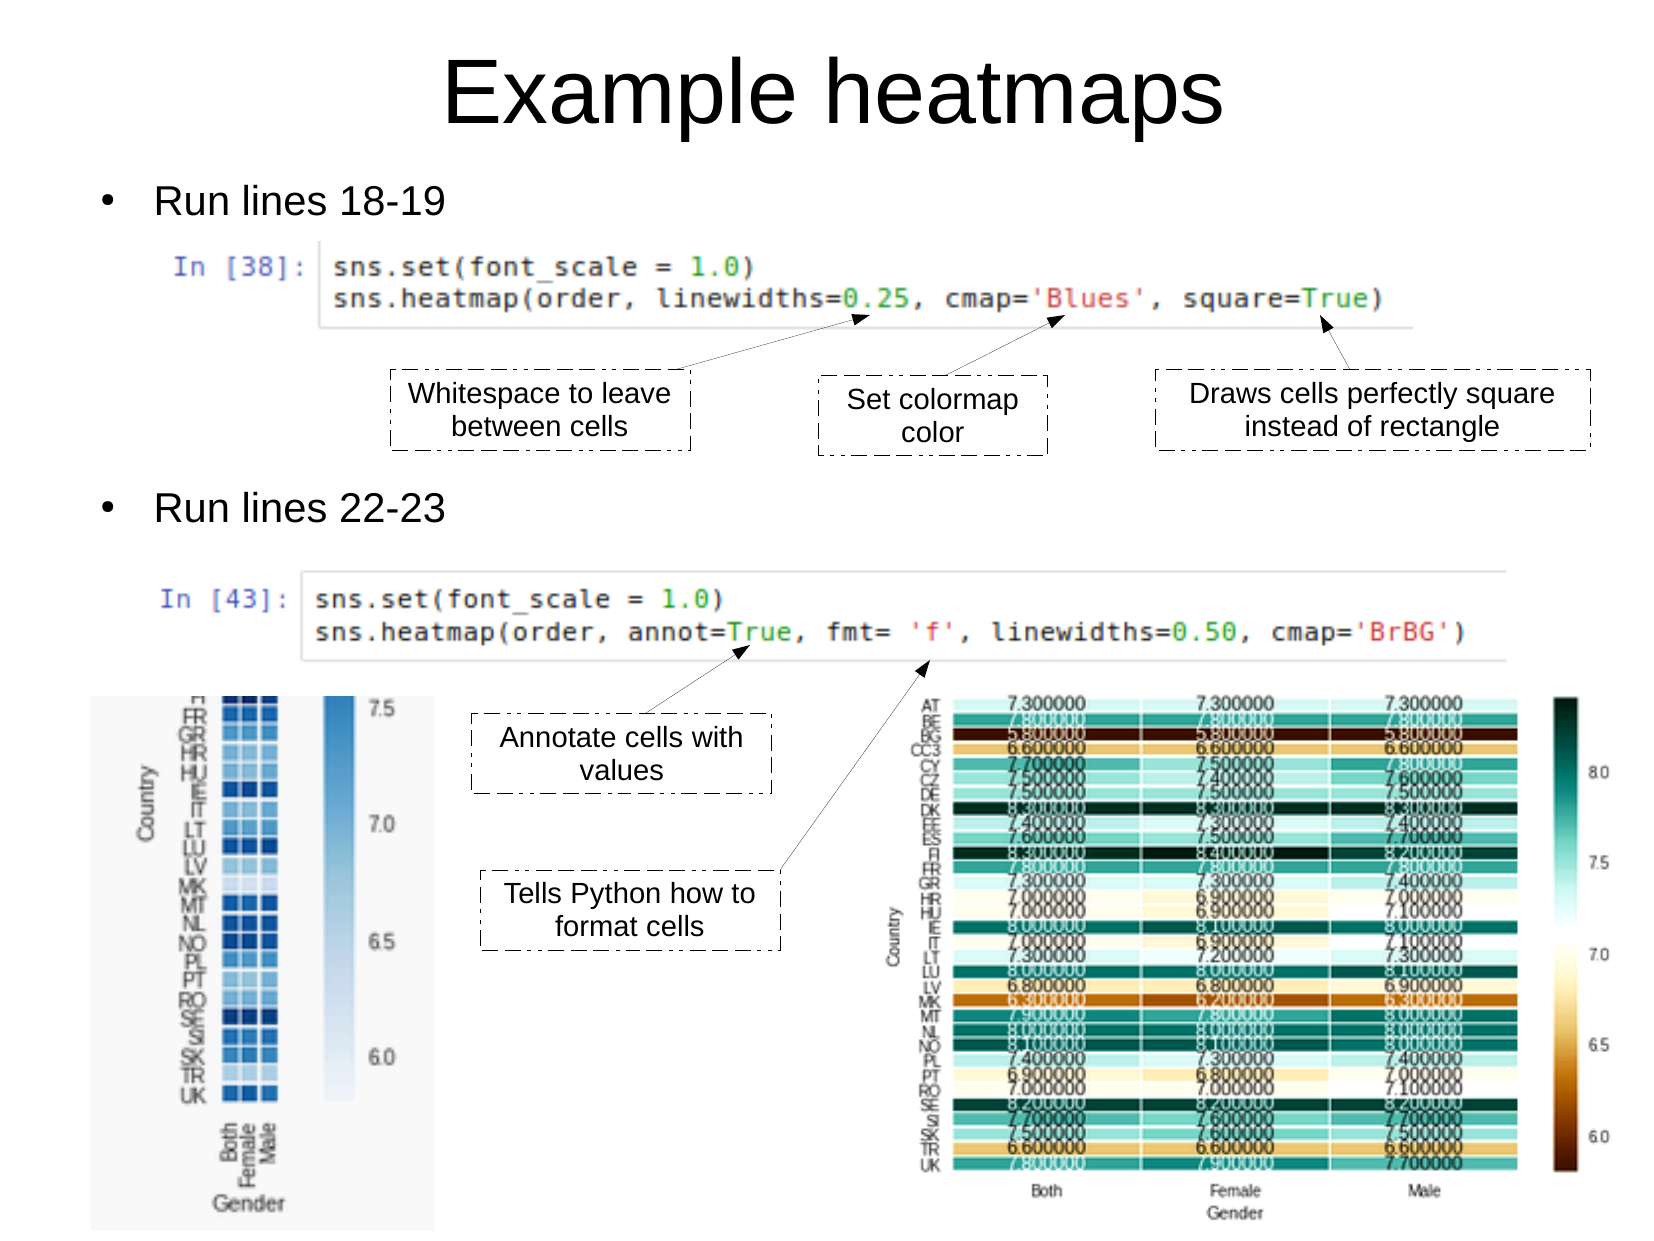

# Example heatmaps
Run lines 18-19
Draws cells perfectly square instead of rectangle
Whitespace to leave between cells
Set colormap color
Run lines 22-23
Annotate cells with values
Tells Python how to format cells